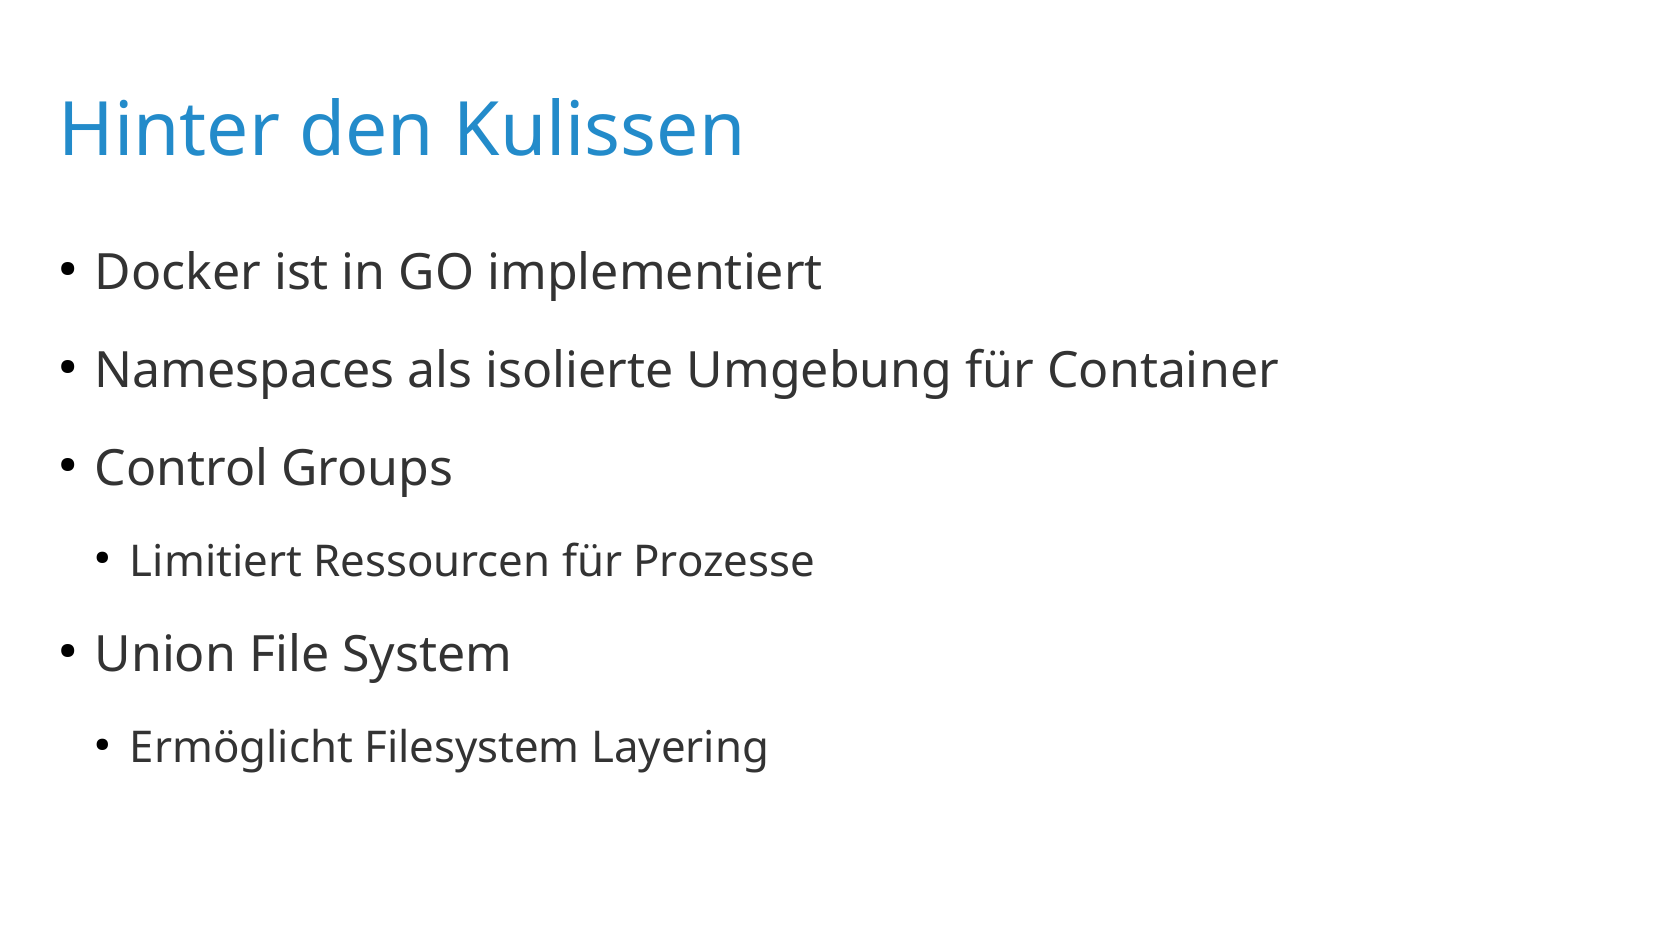

# Hinter den Kulissen
Docker ist in GO implementiert
Namespaces als isolierte Umgebung für Container
Control Groups
Limitiert Ressourcen für Prozesse
Union File System
Ermöglicht Filesystem Layering